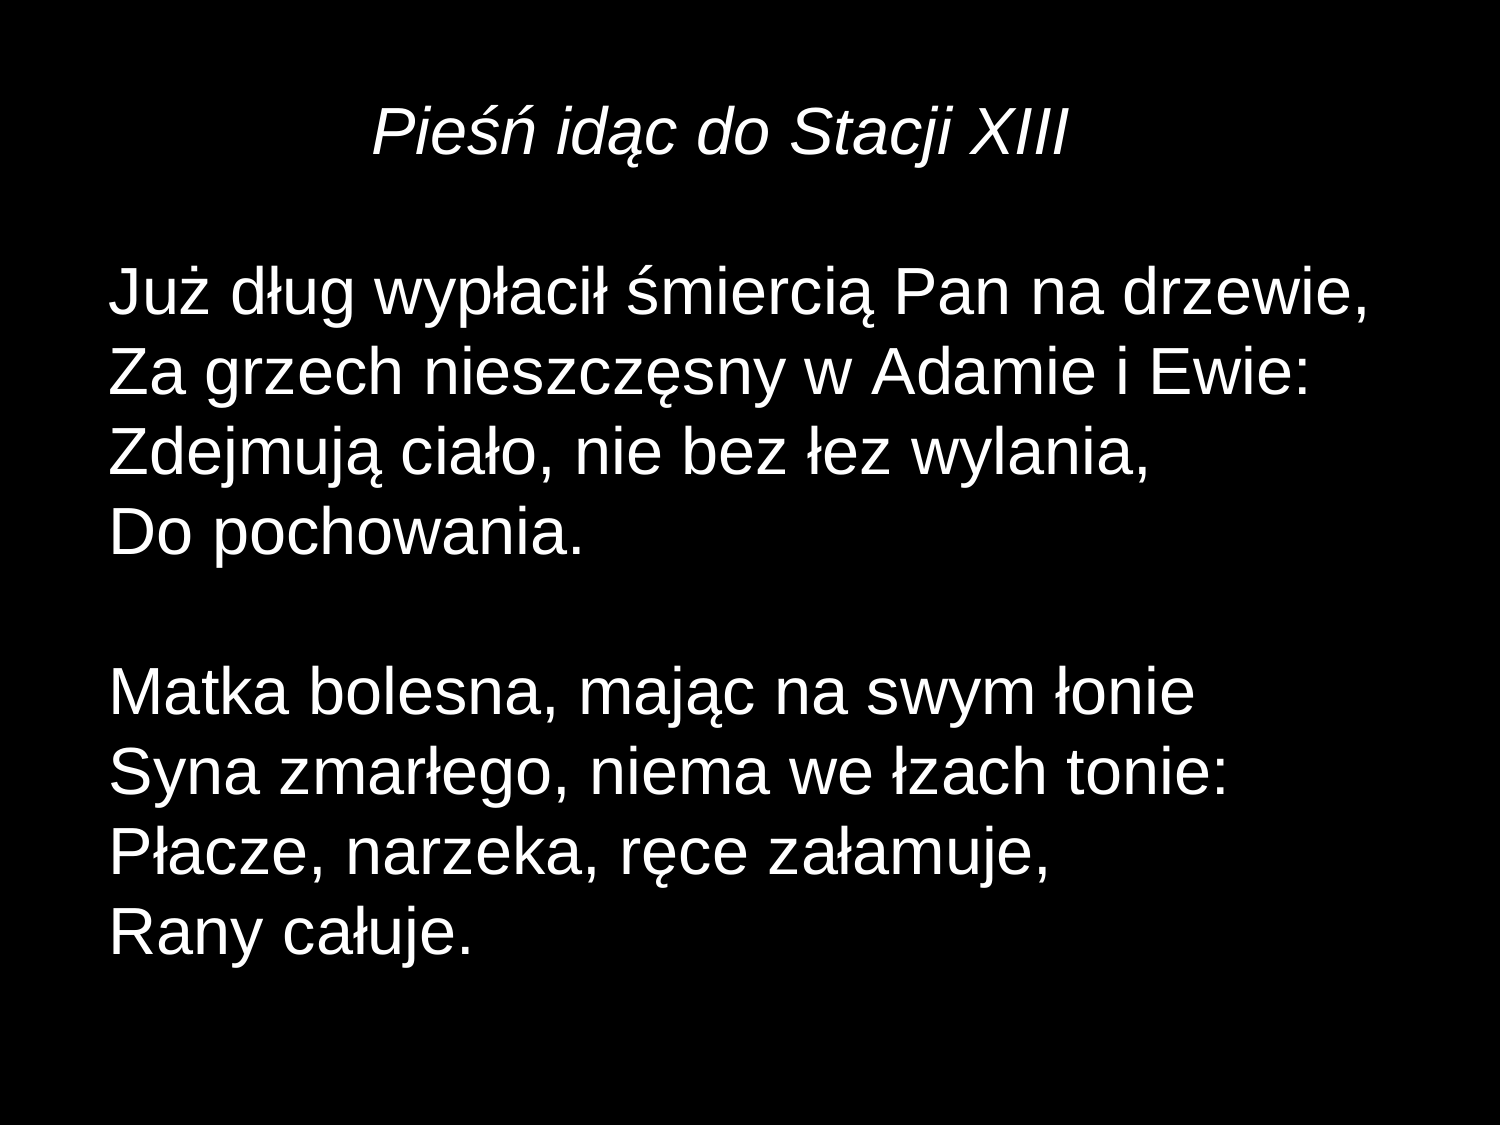

Pieśń idąc do Stacji XIII
Już dług wypłacił śmiercią Pan na drzewie,
Za grzech nieszczęsny w Adamie i Ewie:
Zdejmują ciało, nie bez łez wylania,
Do pochowania.
Matka bolesna, mając na swym łonie
Syna zmarłego, niema we łzach tonie:
Płacze, narzeka, ręce załamuje,
Rany całuje.